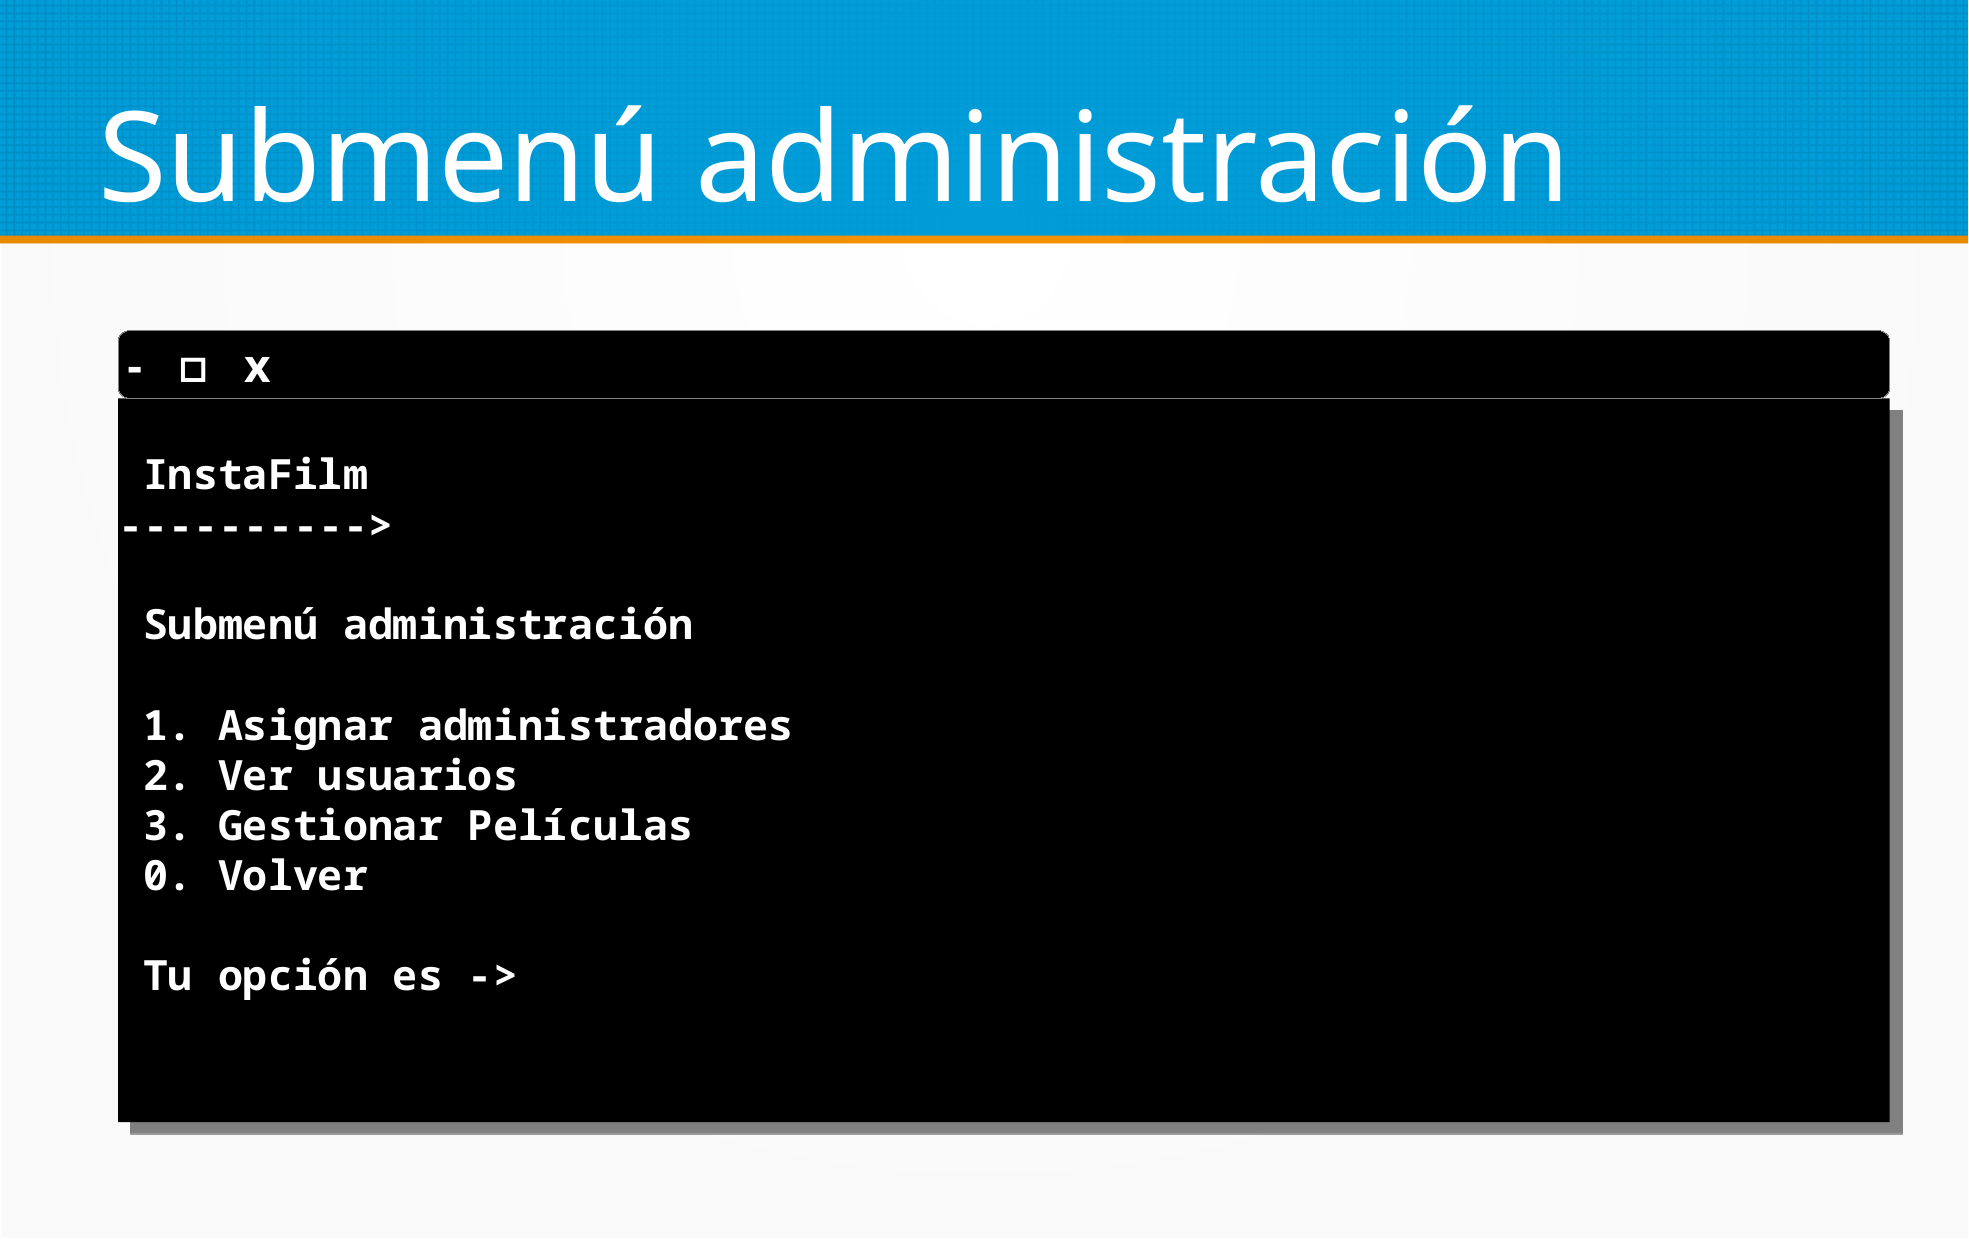

# Submenú administración
- □ x
 InstaFilm
---------->
 Submenú administración
 1. Asignar administradores
 2. Ver usuarios
 3. Gestionar Películas
 0. Volver
 Tu opción es ->